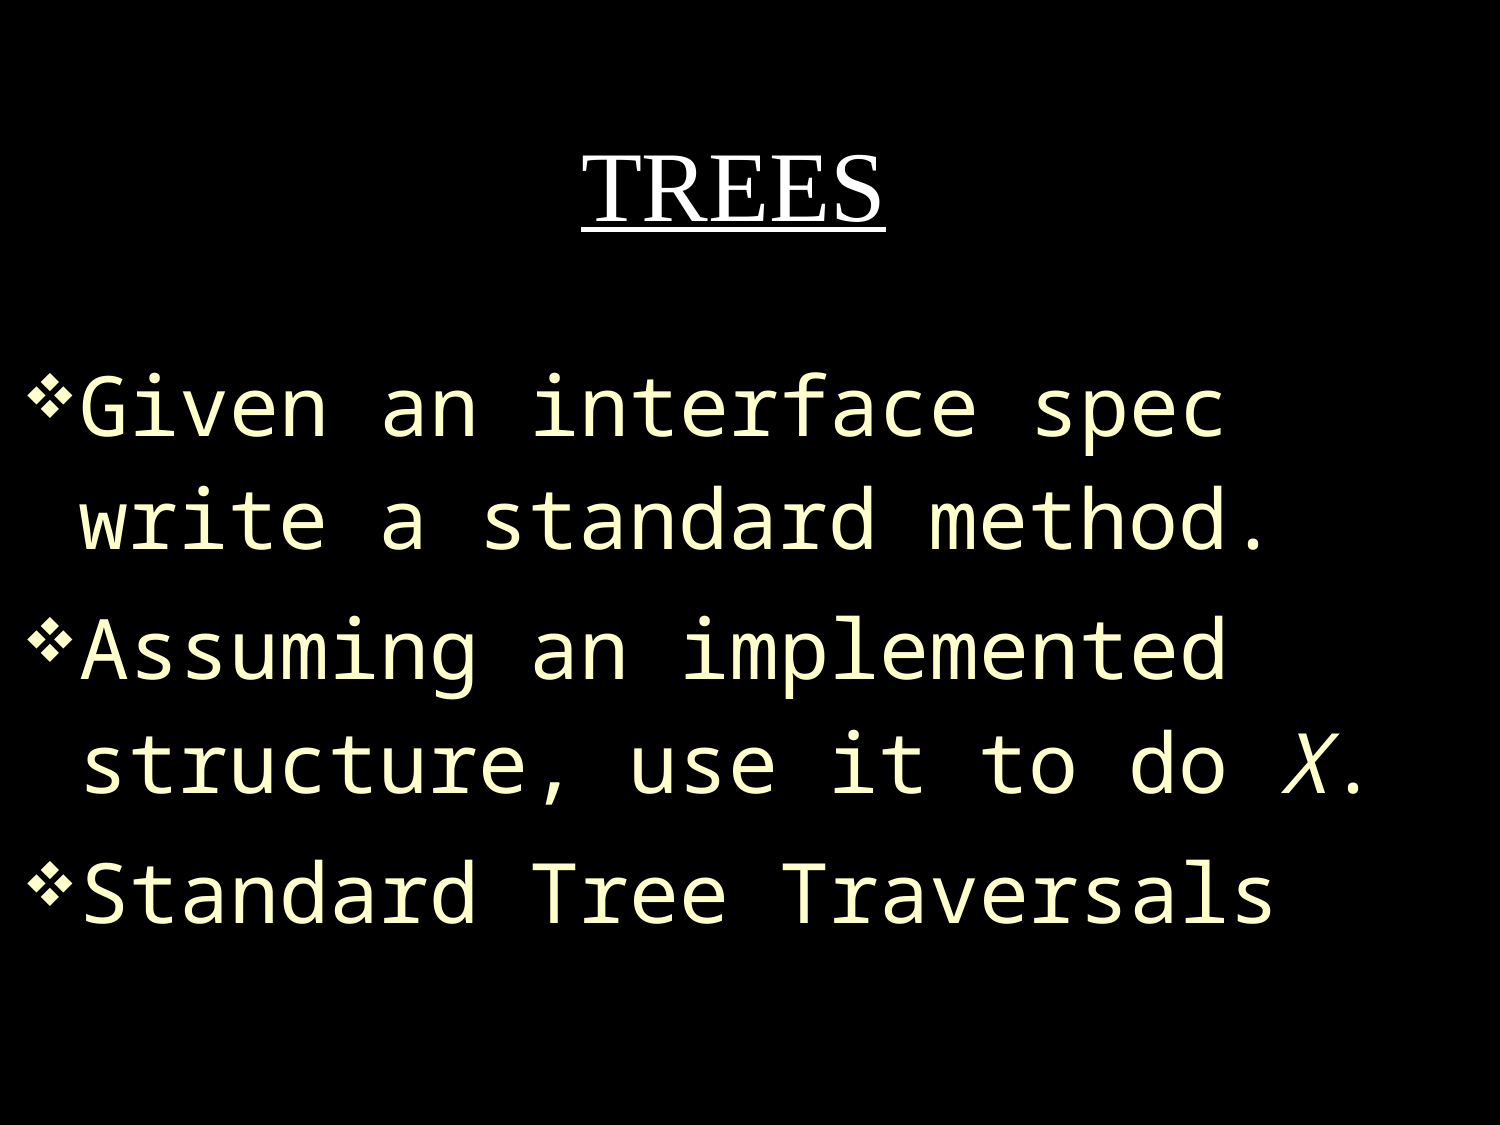

# TREES
Given an interface spec write a standard method.
Assuming an implemented structure, use it to do X.
Standard Tree Traversals